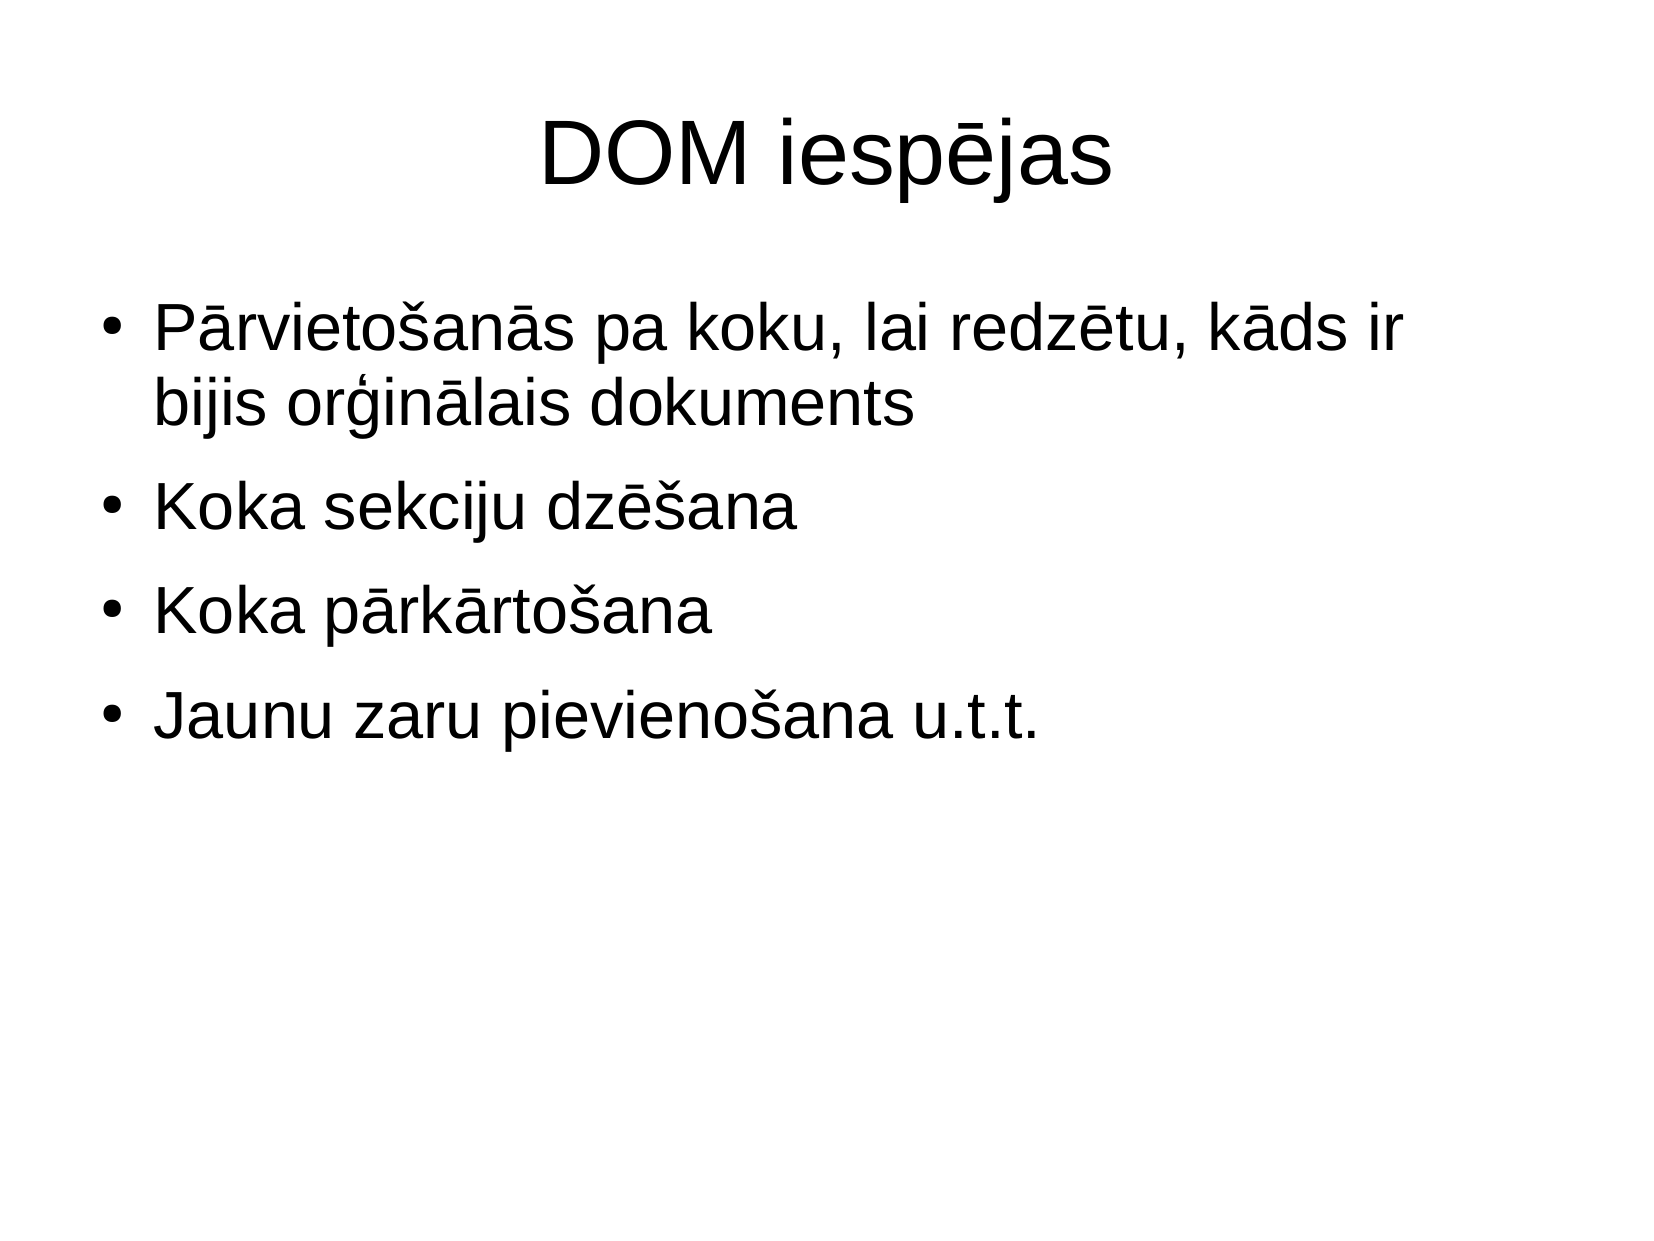

# DOM iespējas
Pārvietošanās pa koku, lai redzētu, kāds ir bijis orģinālais dokuments
Koka sekciju dzēšana
Koka pārkārtošana
Jaunu zaru pievienošana u.t.t.